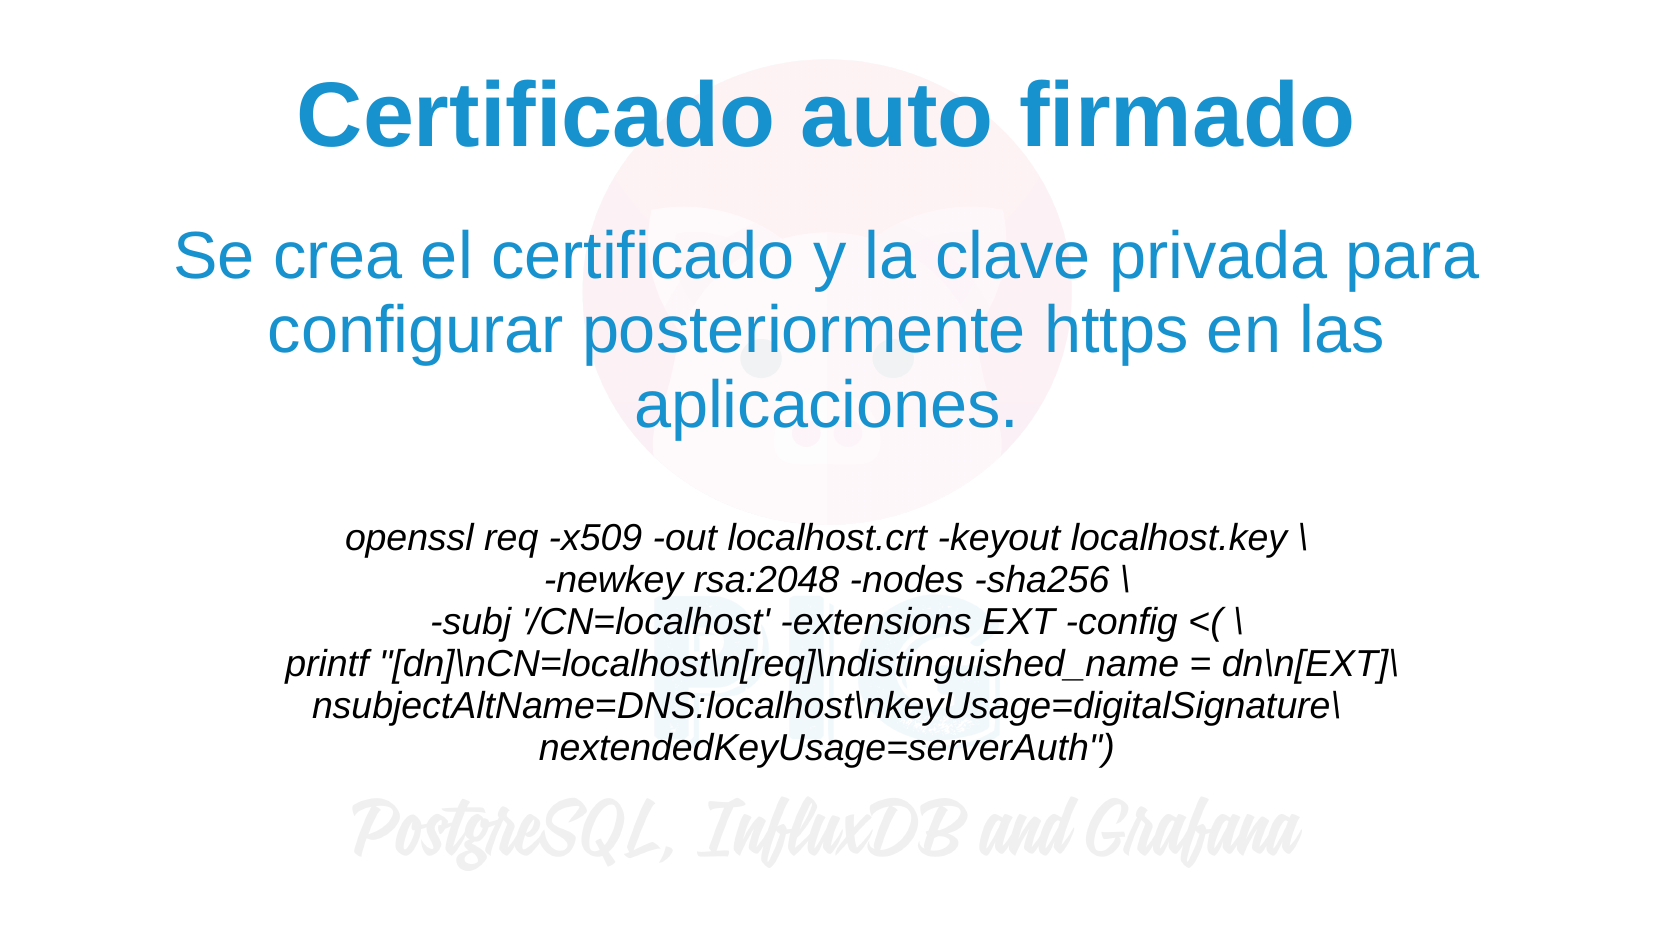

# Certificado auto firmado
Se crea el certificado y la clave privada para configurar posteriormente https en las aplicaciones.
openssl req -x509 -out localhost.crt -keyout localhost.key \
 -newkey rsa:2048 -nodes -sha256 \
 -subj '/CN=localhost' -extensions EXT -config <( \
 printf "[dn]\nCN=localhost\n[req]\ndistinguished_name = dn\n[EXT]\nsubjectAltName=DNS:localhost\nkeyUsage=digitalSignature\nextendedKeyUsage=serverAuth")